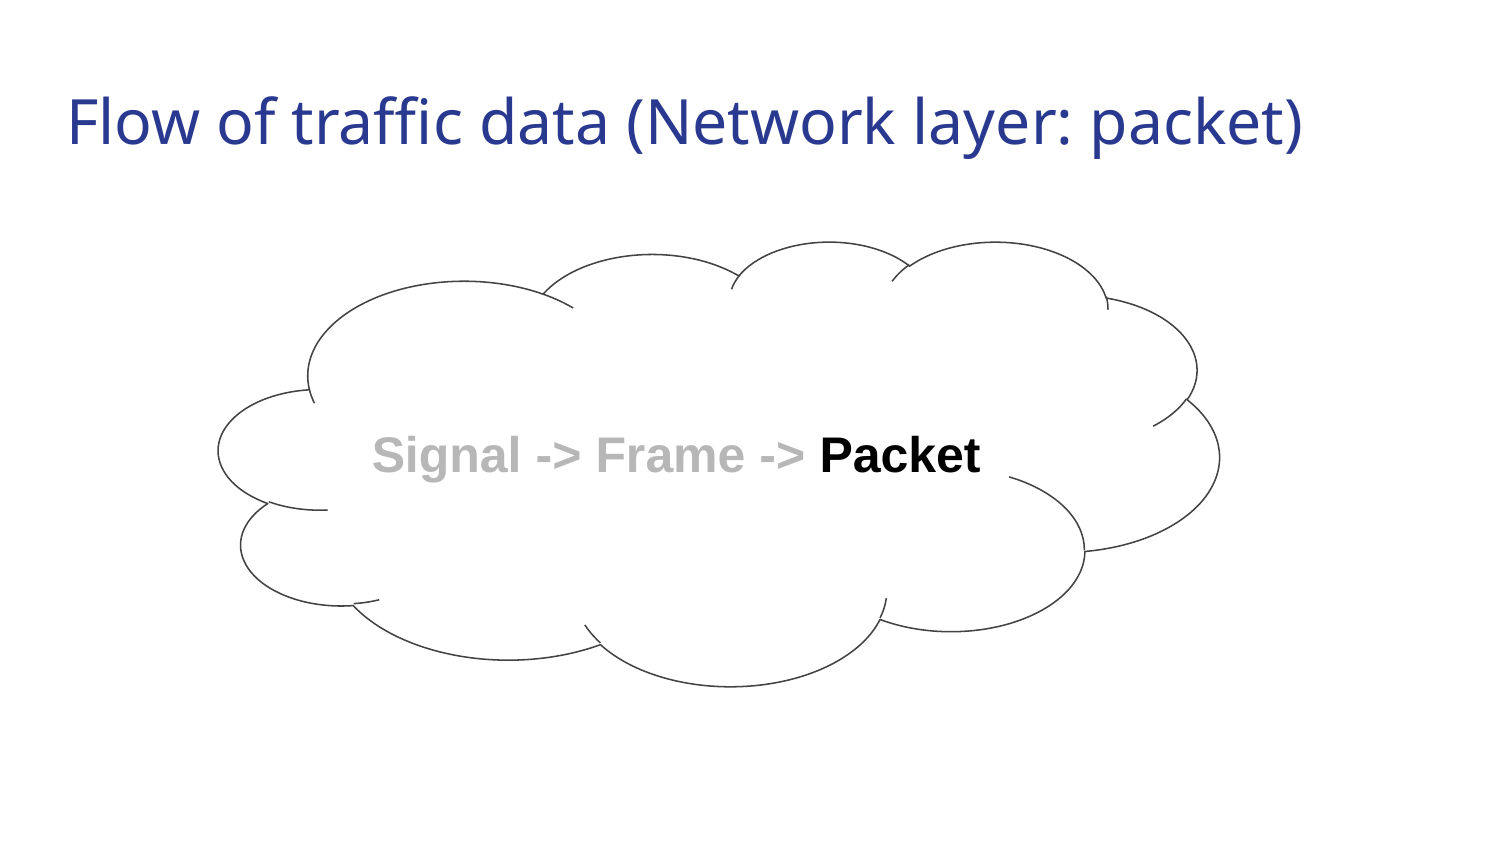

# Flow of traffic data (Network layer: packet)
Signal -> Frame -> Packet